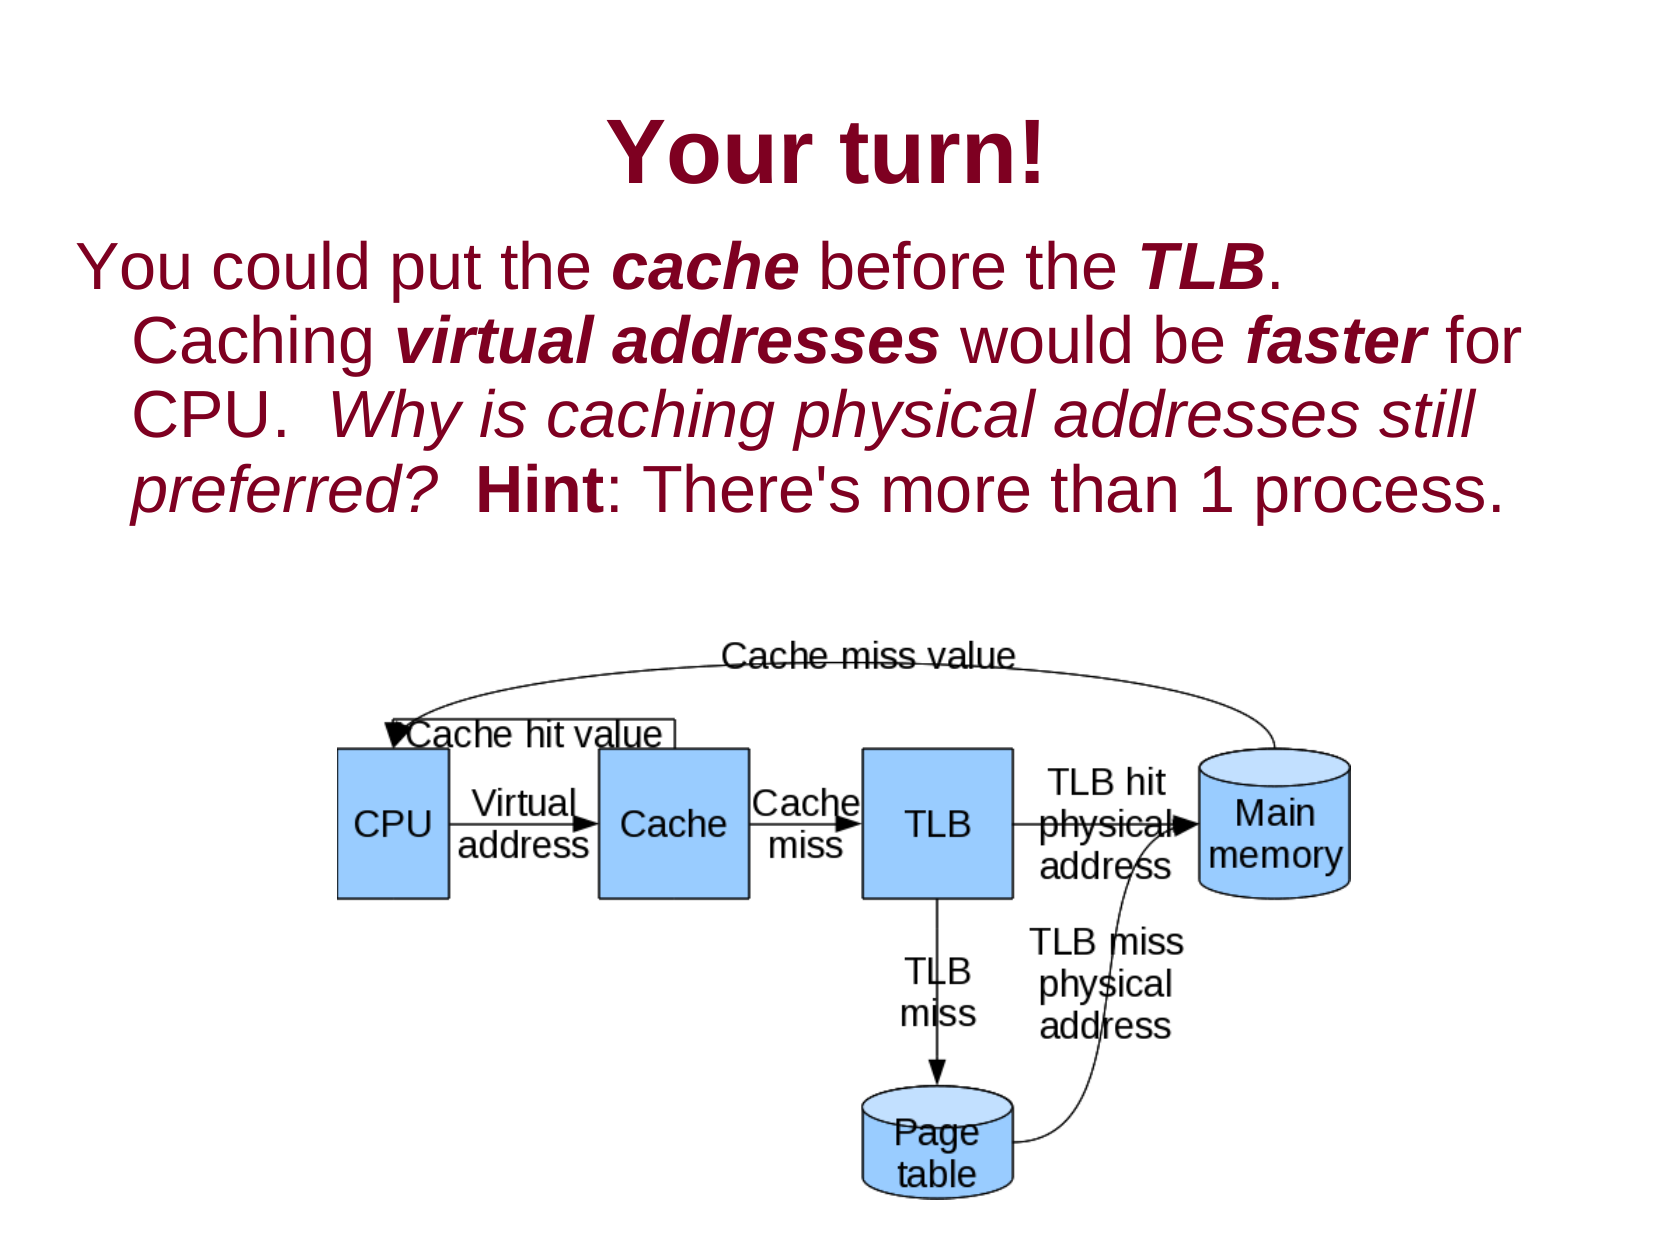

# Your turn!
You could put the cache before the TLB. Caching virtual addresses would be faster for CPU. Why is caching physical addresses still preferred? Hint: There's more than 1 process.